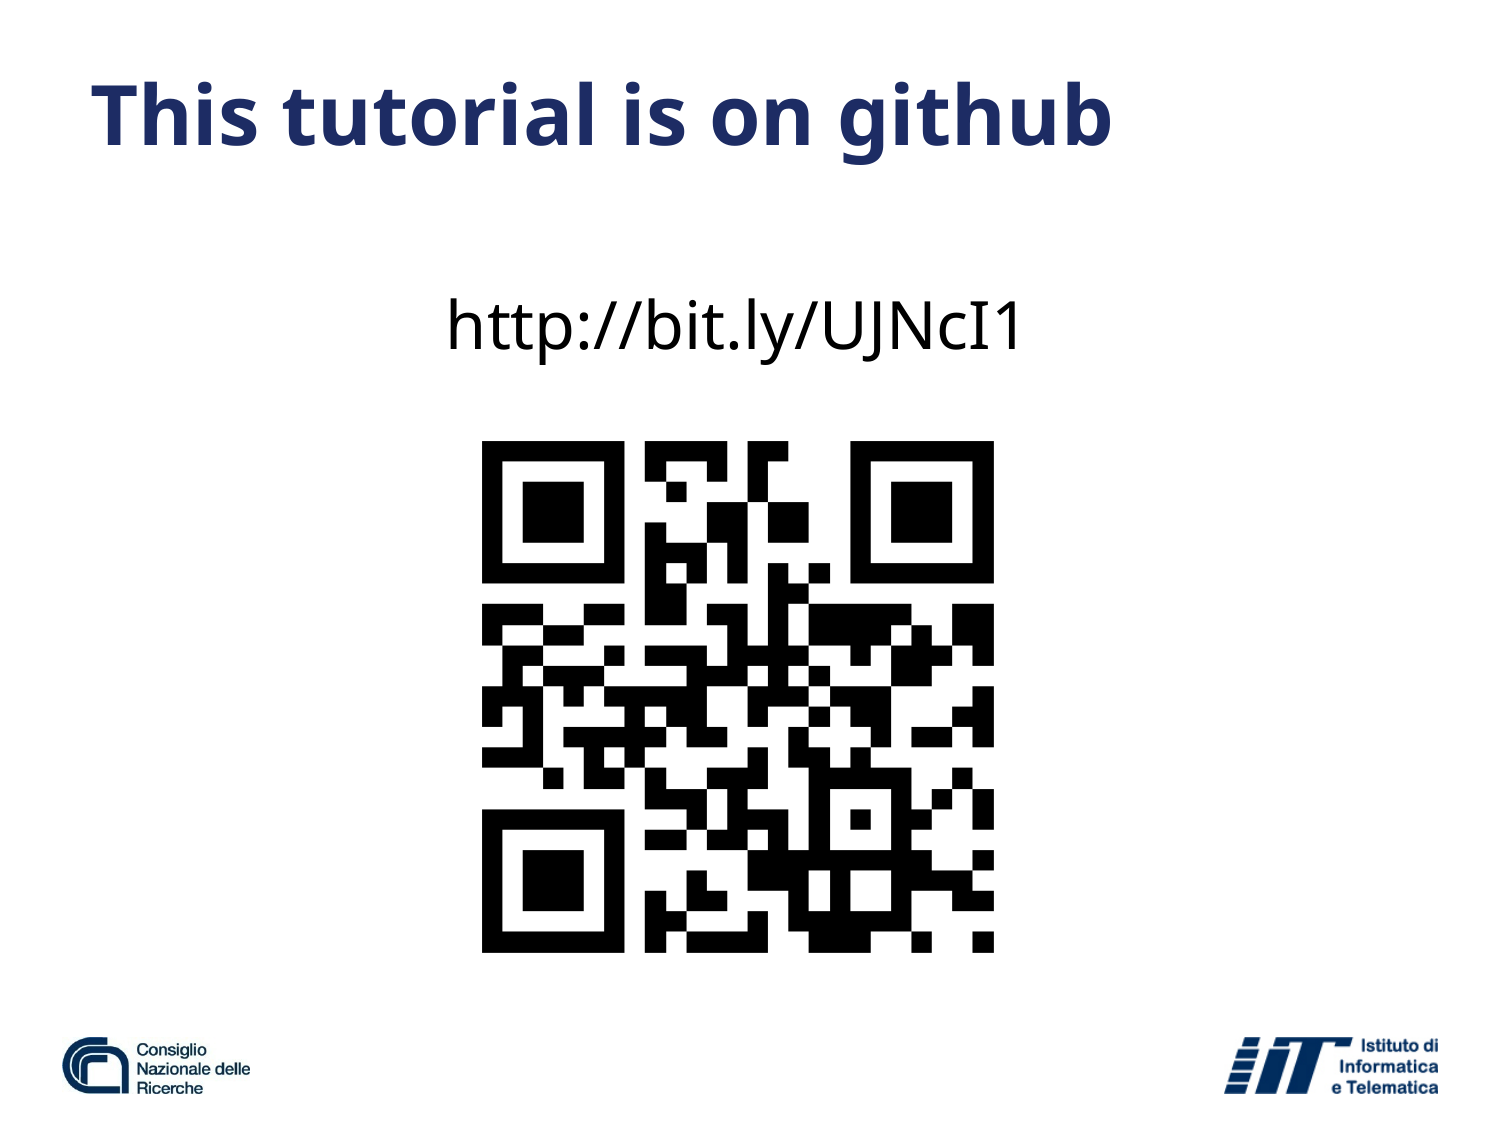

# This tutorial is on github
http://bit.ly/UJNcI1